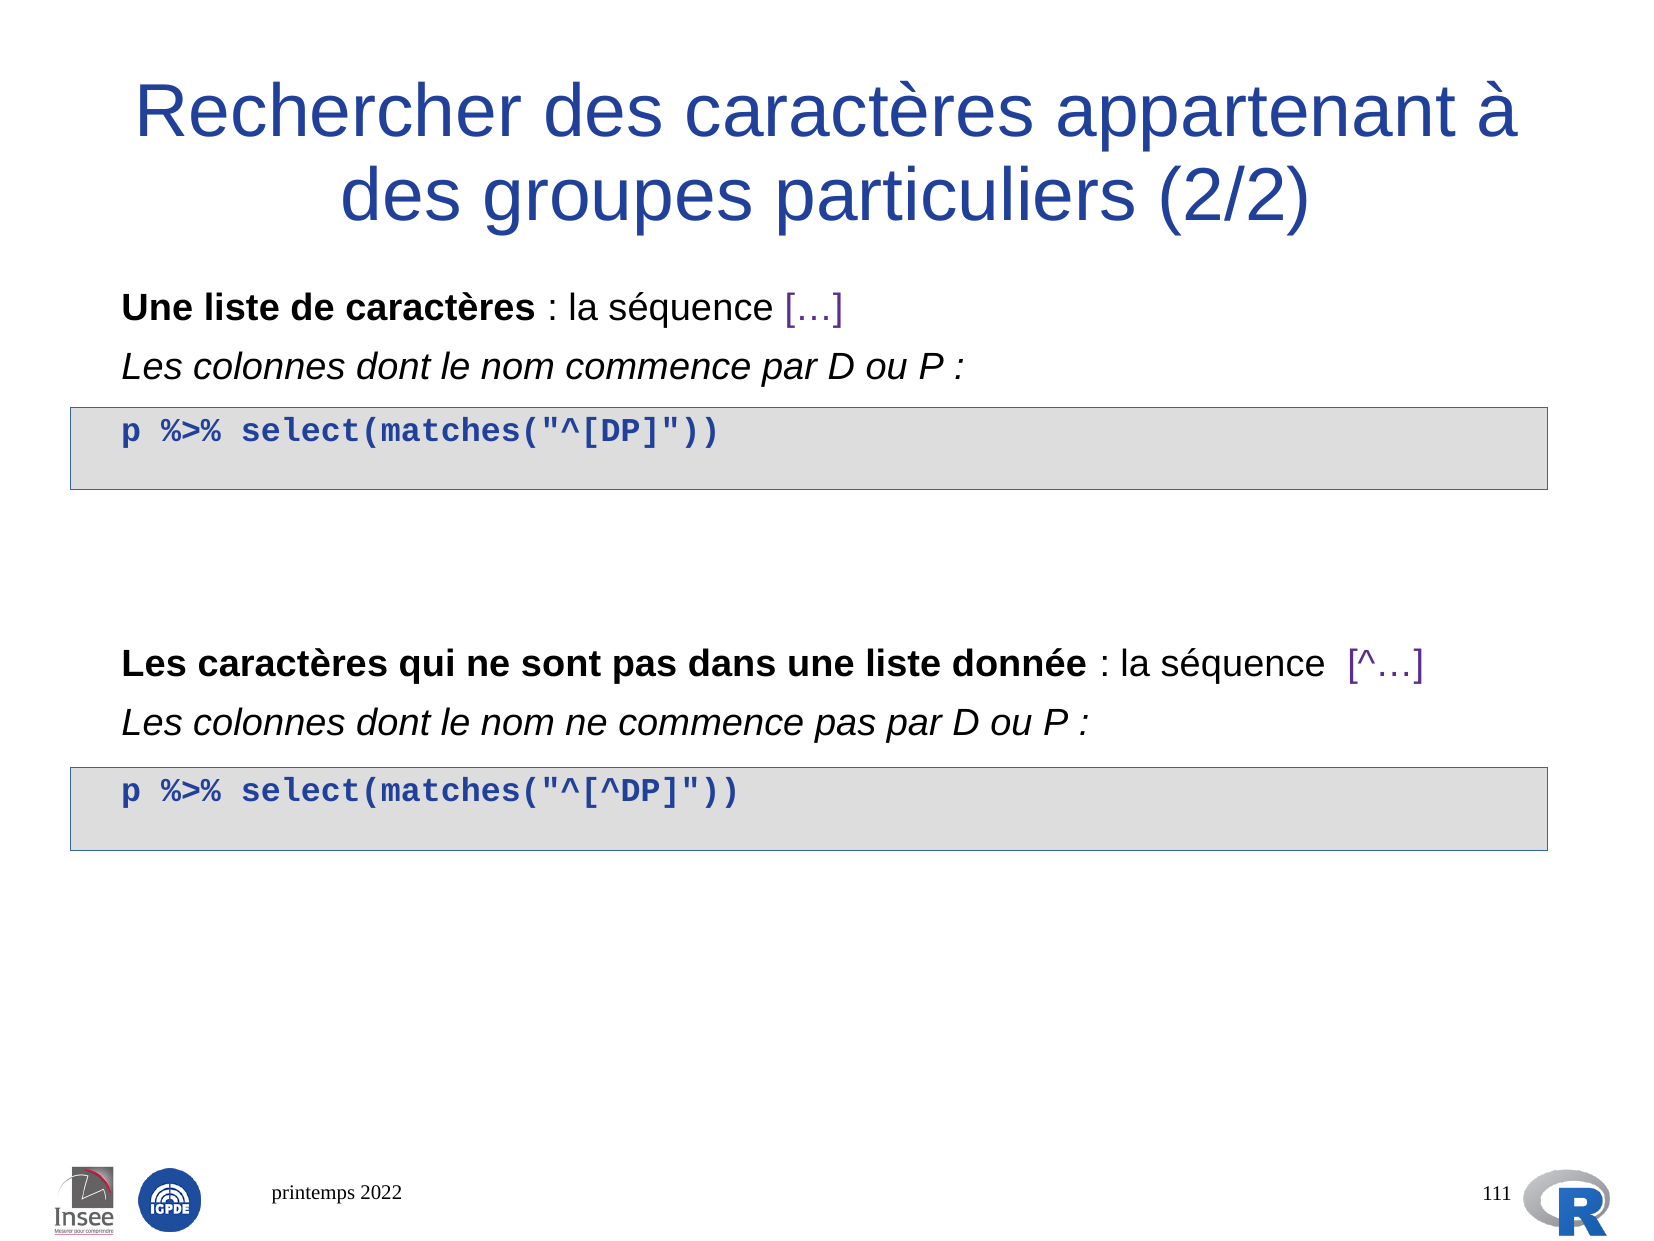

# Rechercher des caractères appartenant à des groupes particuliers (2/2)
Une liste de caractères : la séquence […]
Les colonnes dont le nom commence par D ou P :
Les caractères qui ne sont pas dans une liste donnée : la séquence [^…]
Les colonnes dont le nom ne commence pas par D ou P :
p %>% select(matches("^[DP]"))
p %>% select(matches("^[^DP]"))
printemps 2022
111